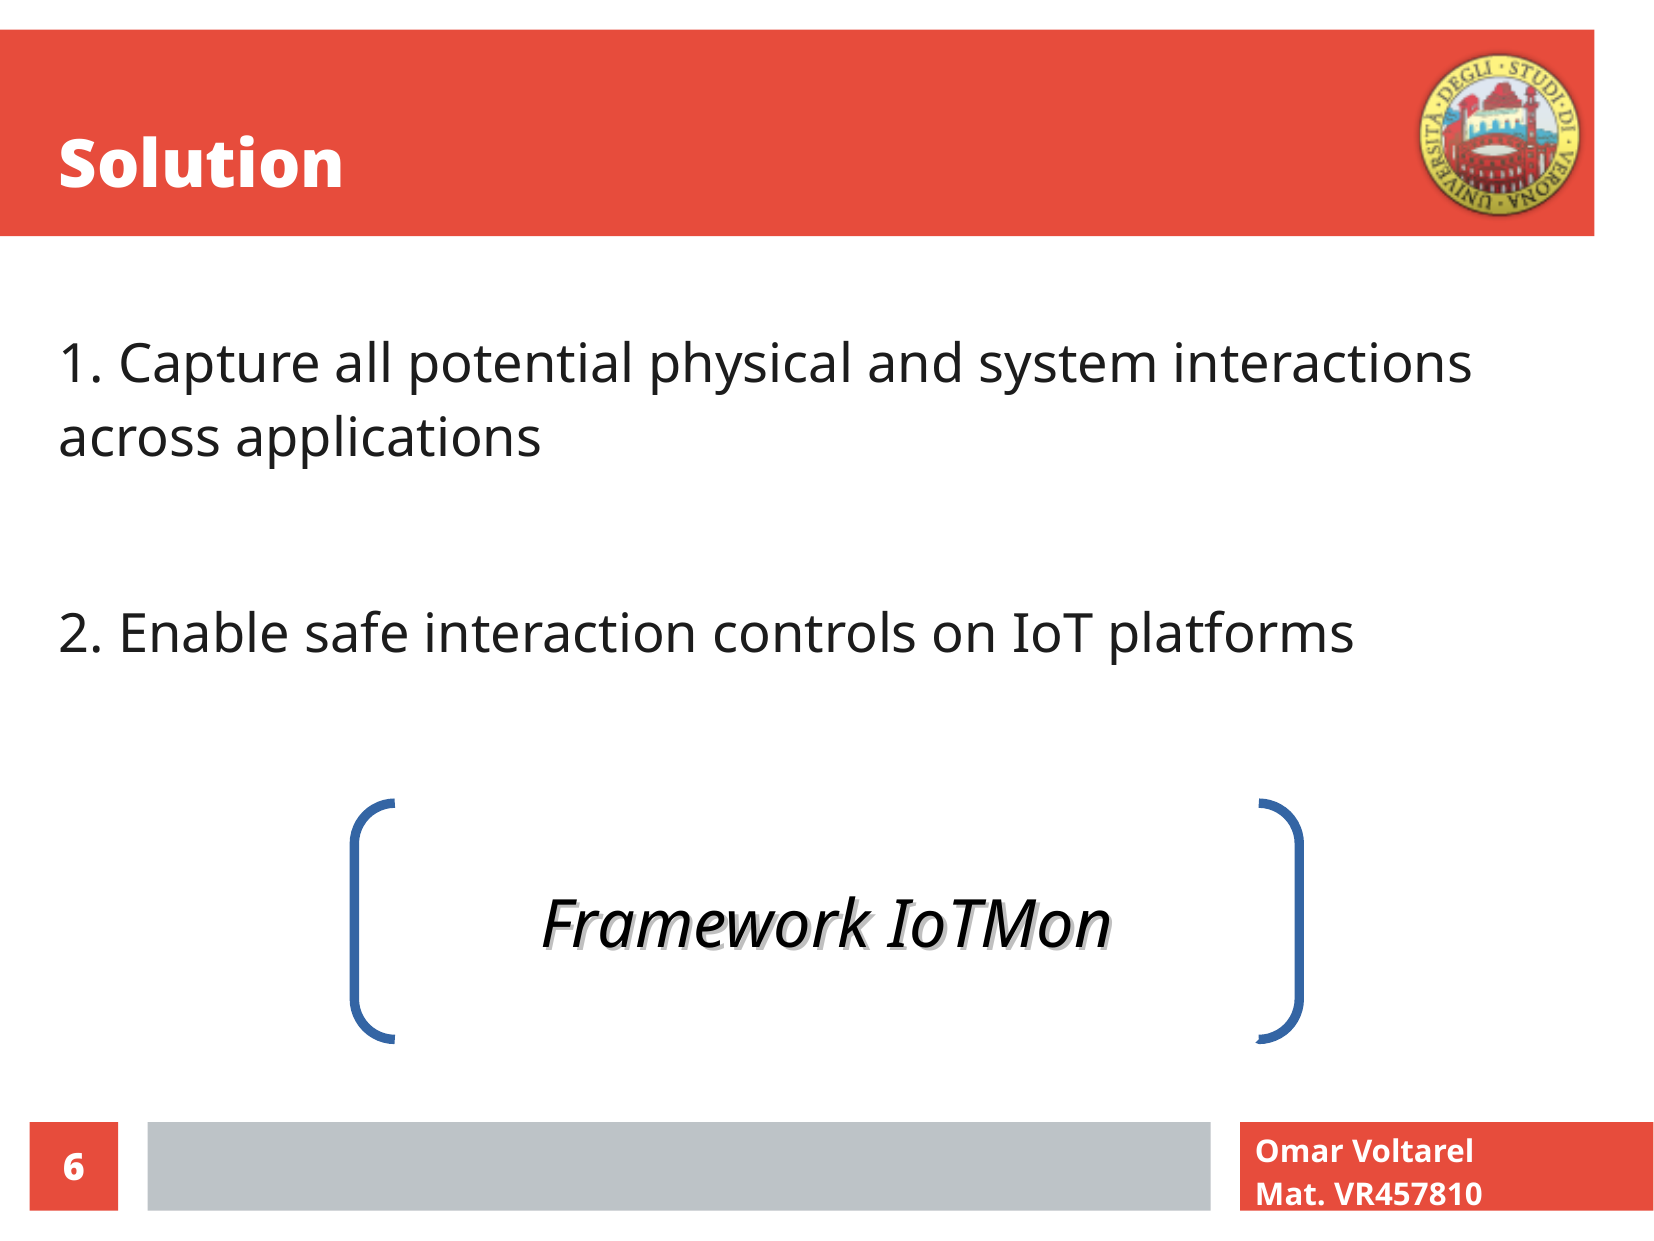

# Solution
1. Capture all potential physical and system interactions across applications
2. Enable safe interaction controls on IoT platforms
Framework IoTMon
6
Omar Voltarel
Mat. VR457810